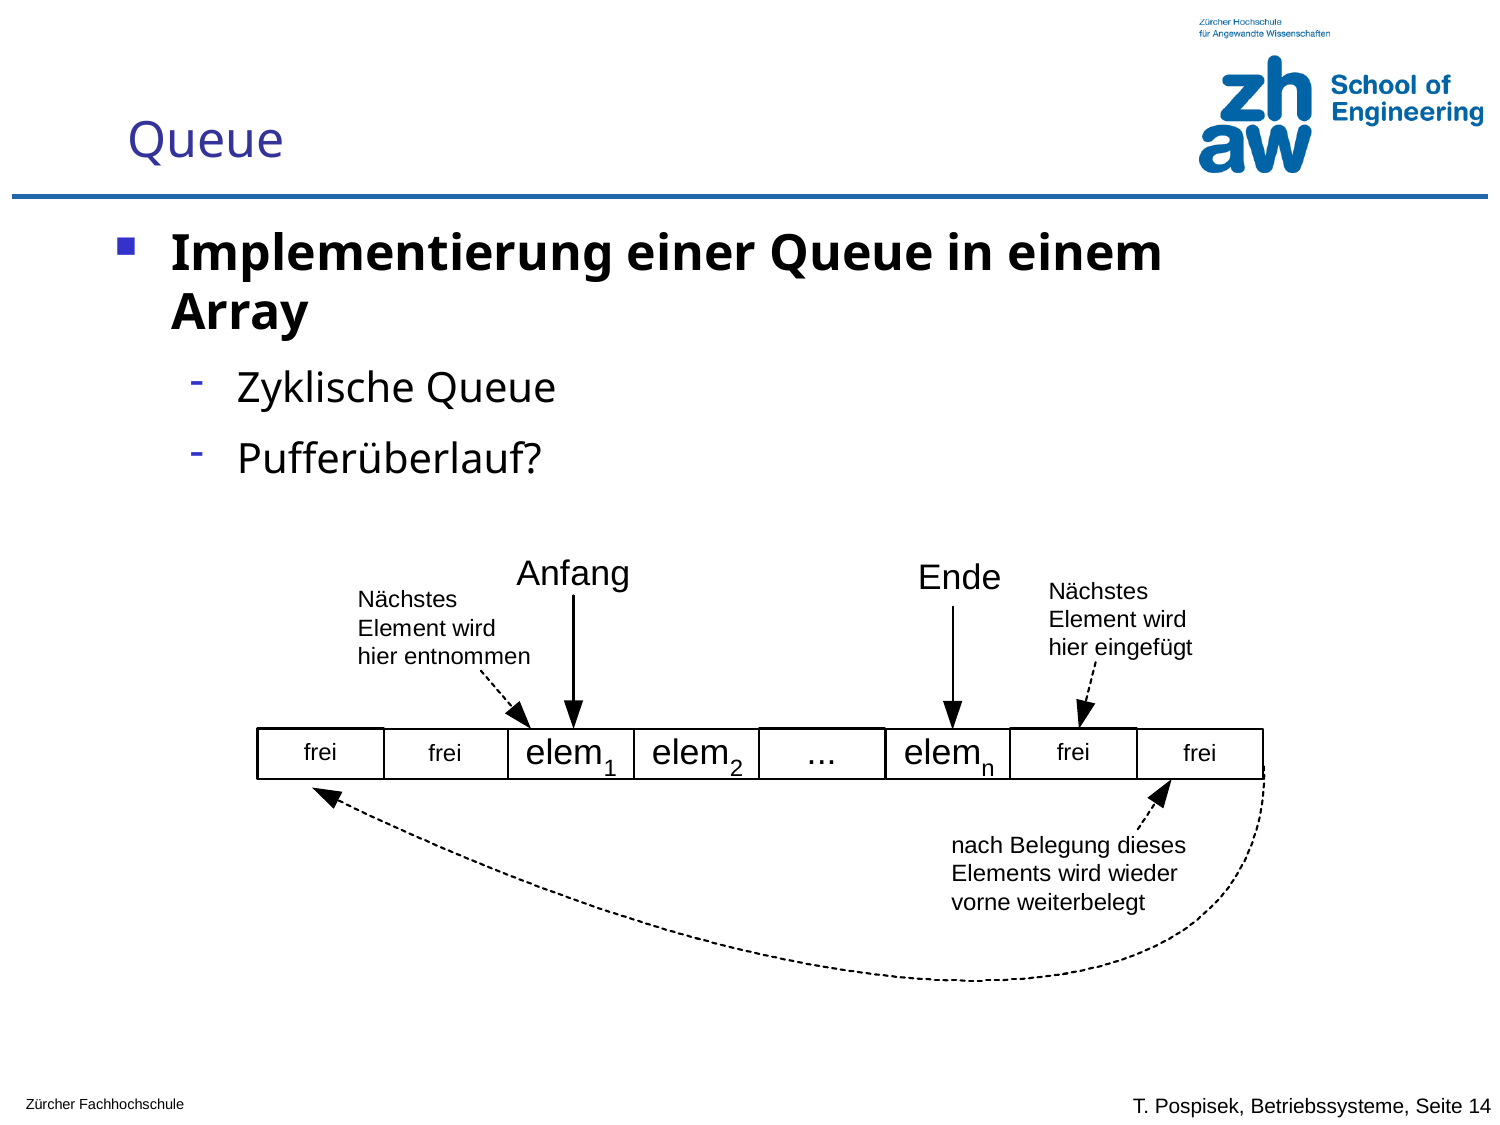

# Queue
Implementierung einer Queue in einem Array
Zyklische Queue
Pufferüberlauf?